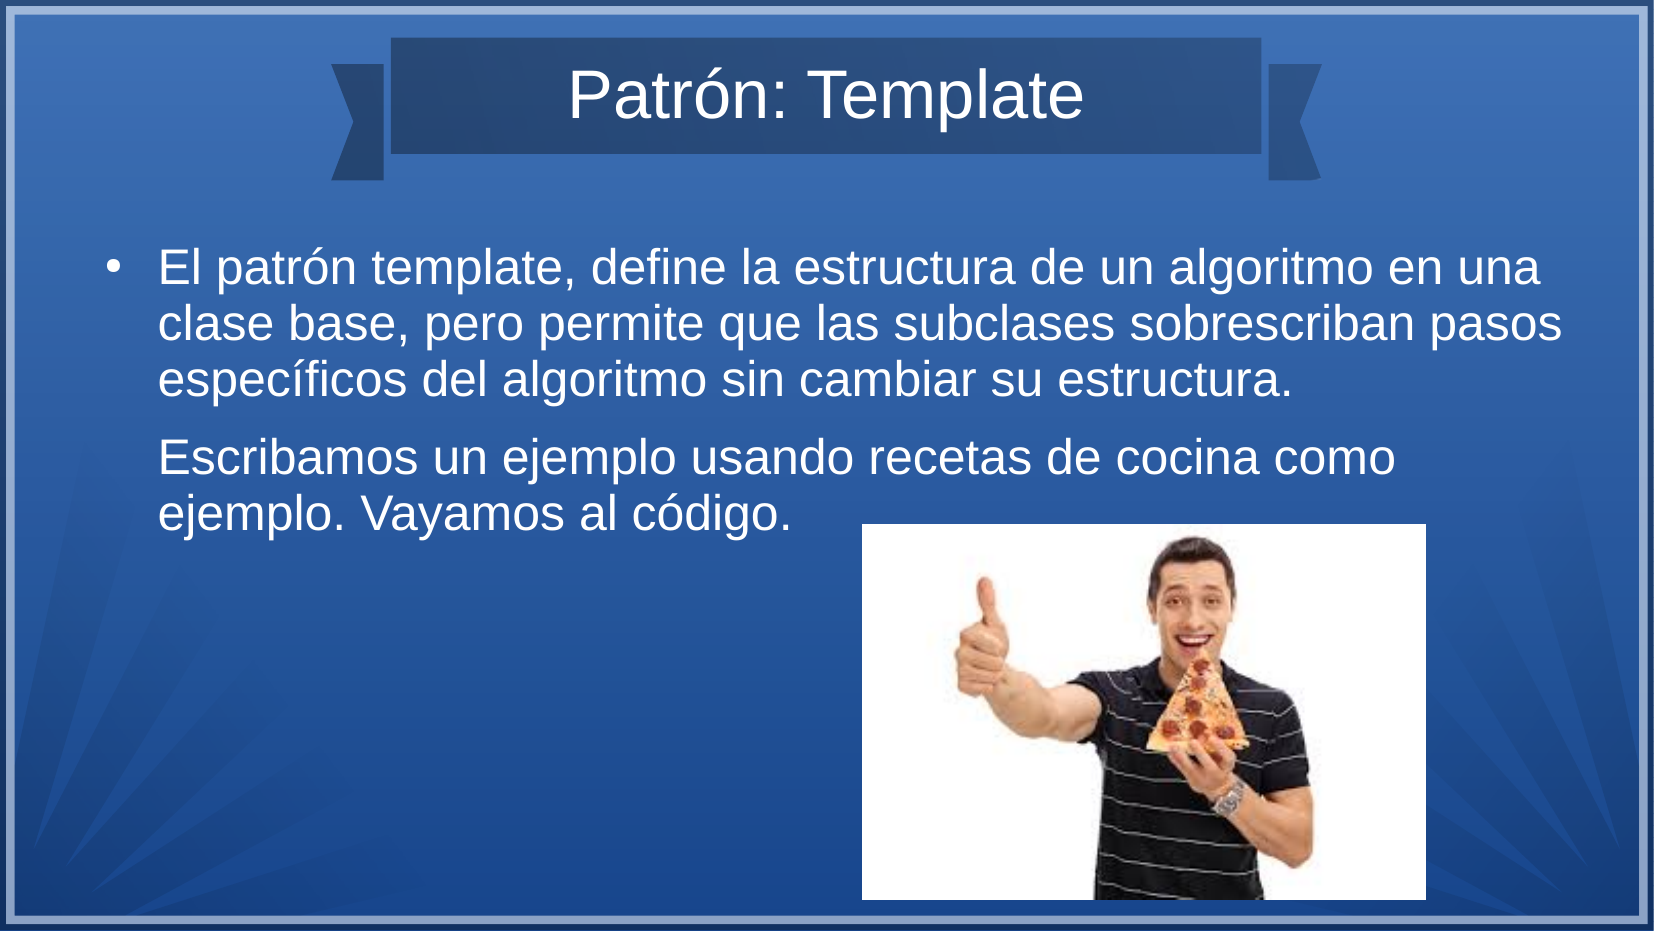

# Patrón: Template
El patrón template, define la estructura de un algoritmo en una clase base, pero permite que las subclases sobrescriban pasos específicos del algoritmo sin cambiar su estructura.
Escribamos un ejemplo usando recetas de cocina como ejemplo. Vayamos al código.